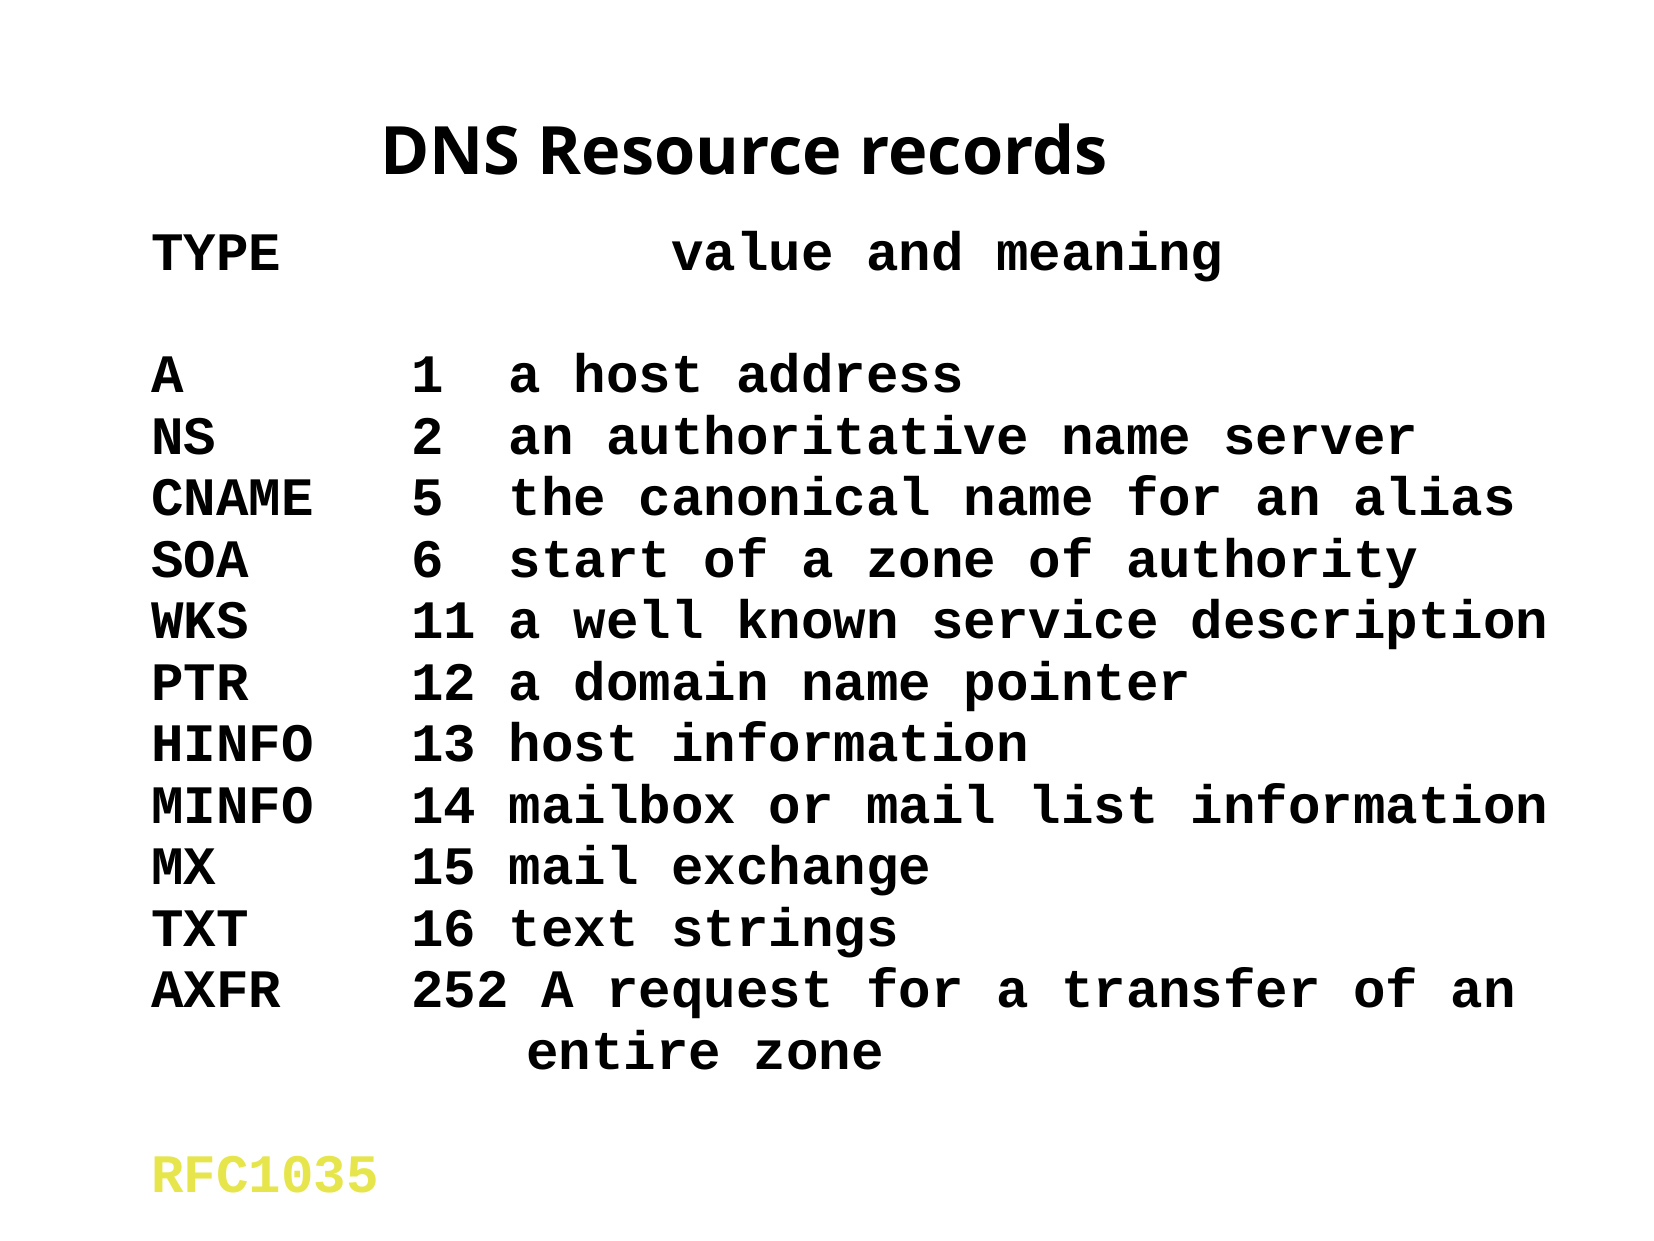

# DNS Resource records
TYPE value and meaning
A 1 a host address
NS 2 an authoritative name server
CNAME 5 the canonical name for an alias
SOA 6 start of a zone of authority
WKS 11 a well known service description
PTR 12 a domain name pointer
HINFO 13 host information
MINFO 14 mailbox or mail list information
MX 15 mail exchange
TXT 16 text strings
AXFR 252 A request for a transfer of an
					entire zone
RFC1035